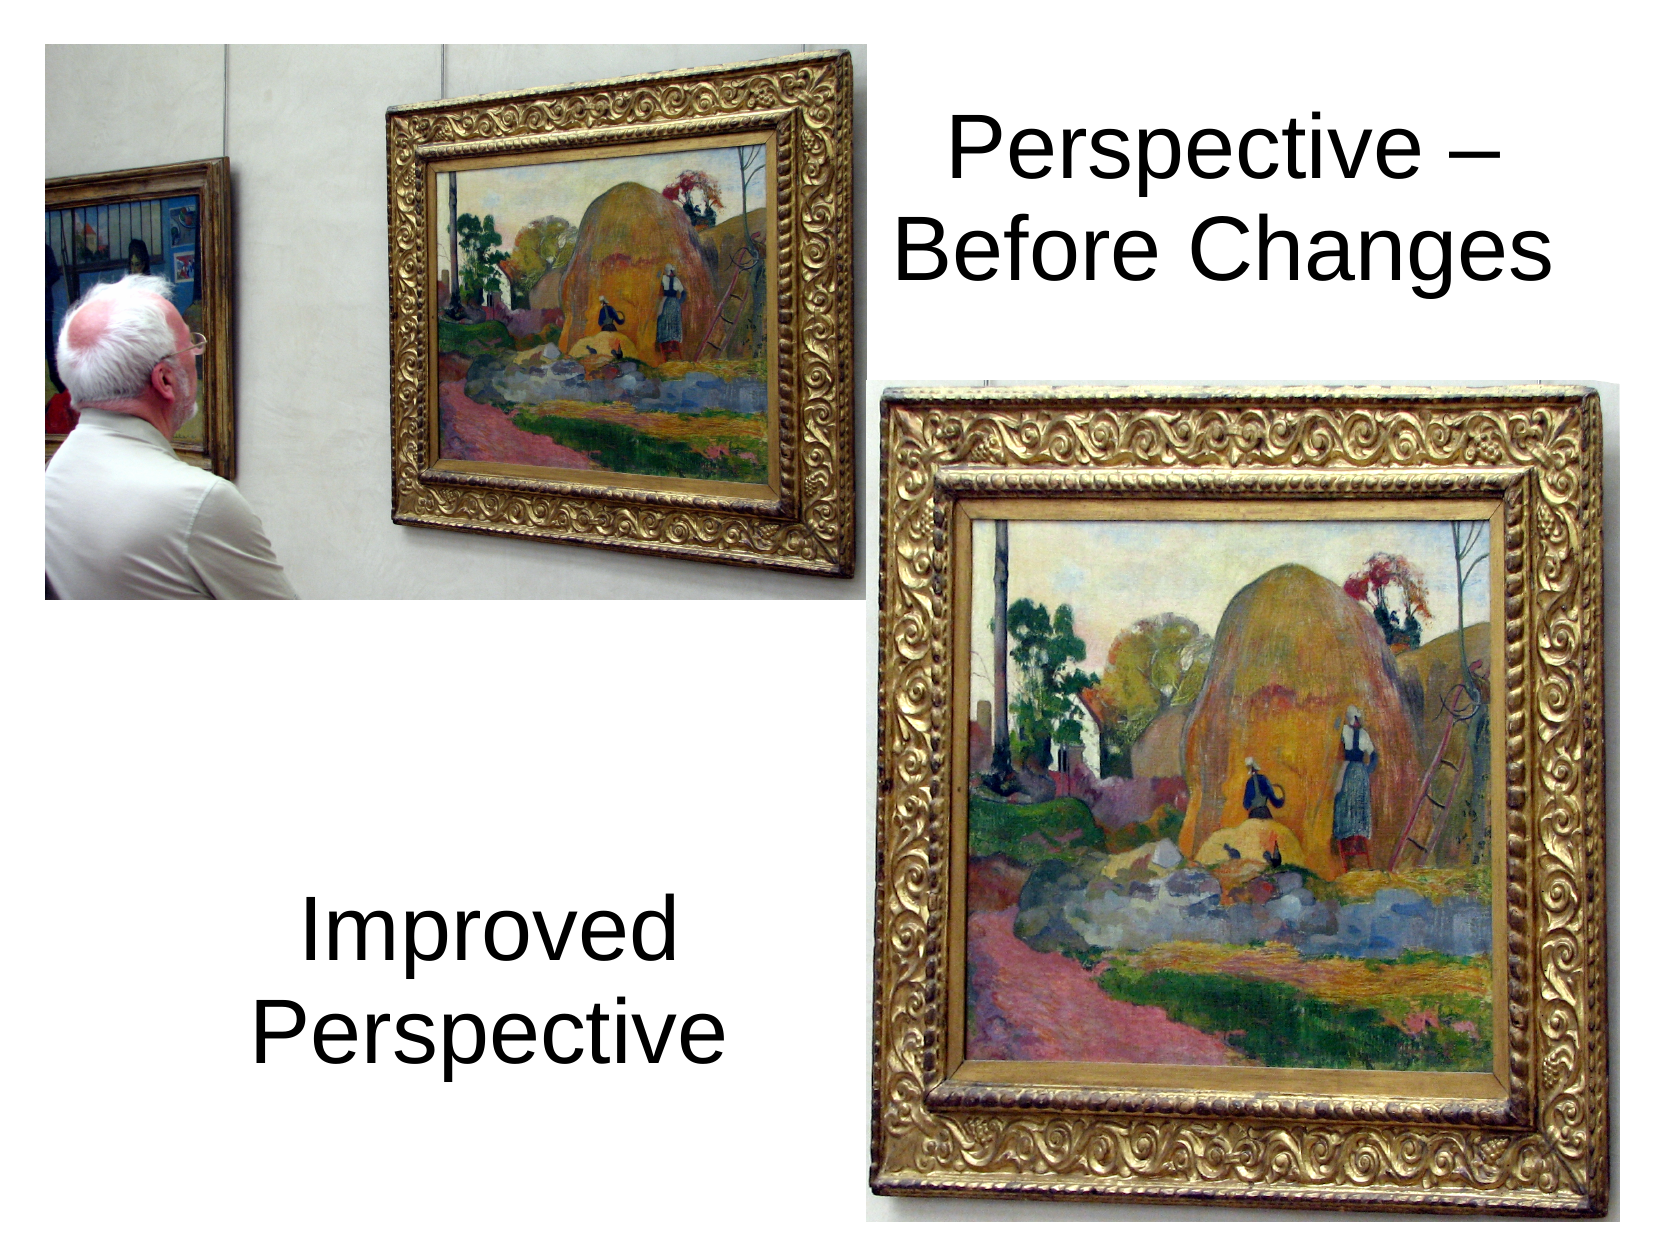

# Perspective – Before Changes
Improved Perspective
54